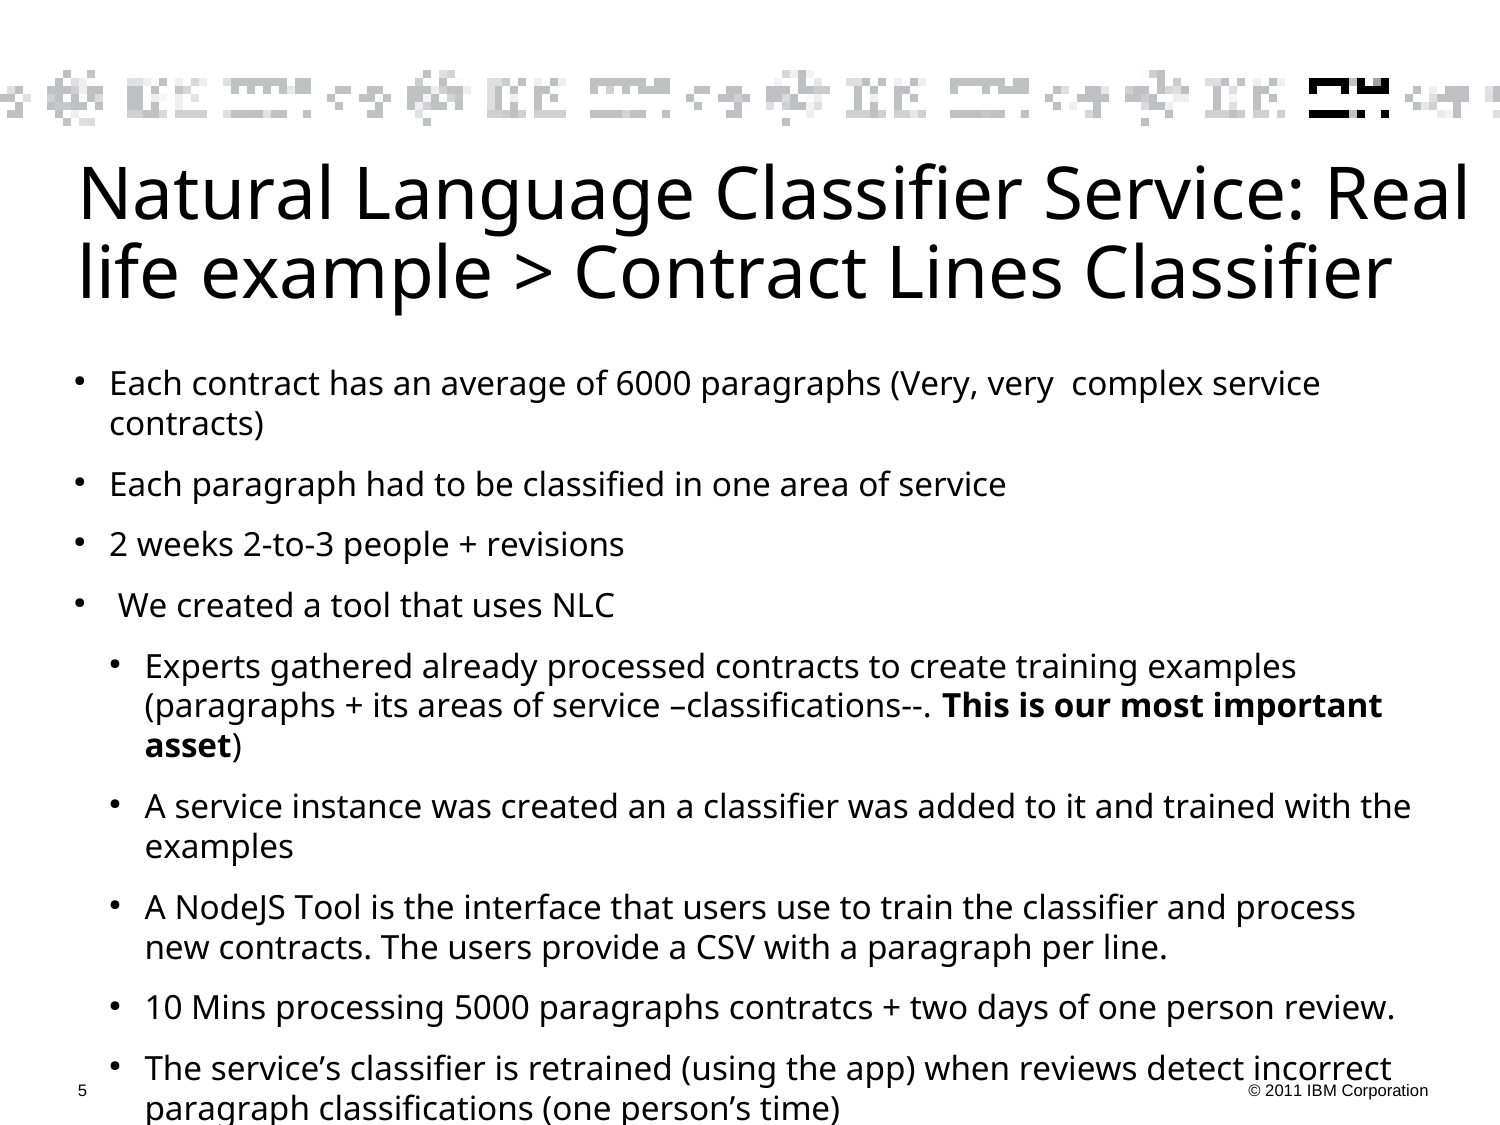

# Natural Language Classifier Service: Real life example > Contract Lines Classifier
Each contract has an average of 6000 paragraphs (Very, very complex service contracts)
Each paragraph had to be classified in one area of service
2 weeks 2-to-3 people + revisions
 We created a tool that uses NLC
Experts gathered already processed contracts to create training examples (paragraphs + its areas of service –classifications--. This is our most important asset)
A service instance was created an a classifier was added to it and trained with the examples
A NodeJS Tool is the interface that users use to train the classifier and process new contracts. The users provide a CSV with a paragraph per line.
10 Mins processing 5000 paragraphs contratcs + two days of one person review.
The service’s classifier is retrained (using the app) when reviews detect incorrect paragraph classifications (one person’s time)
5